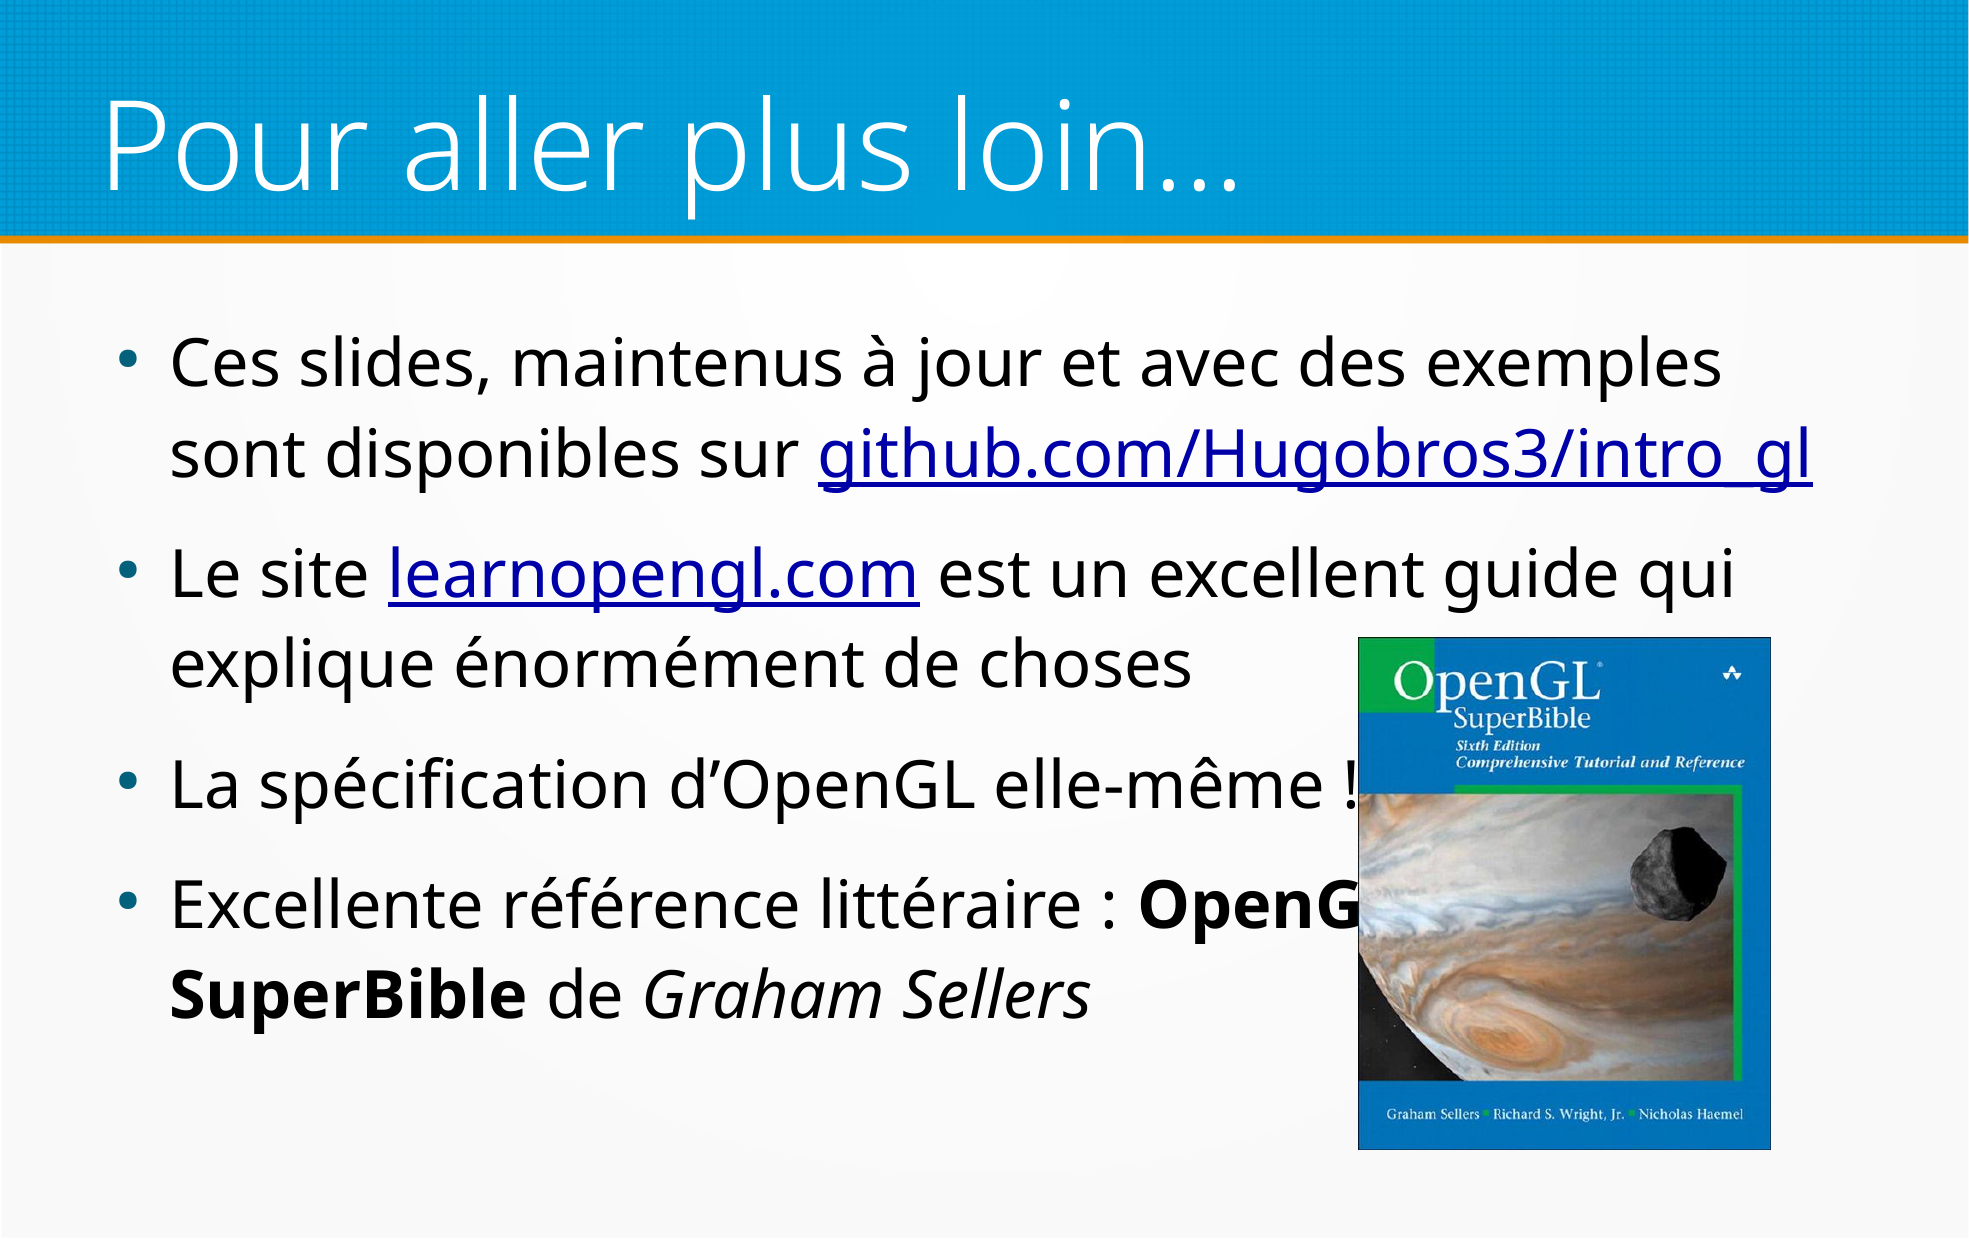

# Pour aller plus loin...
Ces slides, maintenus à jour et avec des exemples sont disponibles sur github.com/Hugobros3/intro_gl
Le site learnopengl.com est un excellent guide qui explique énormément de choses
La spécification d’OpenGL elle-même !
Excellente référence littéraire : OpenGL
SuperBible de Graham Sellers